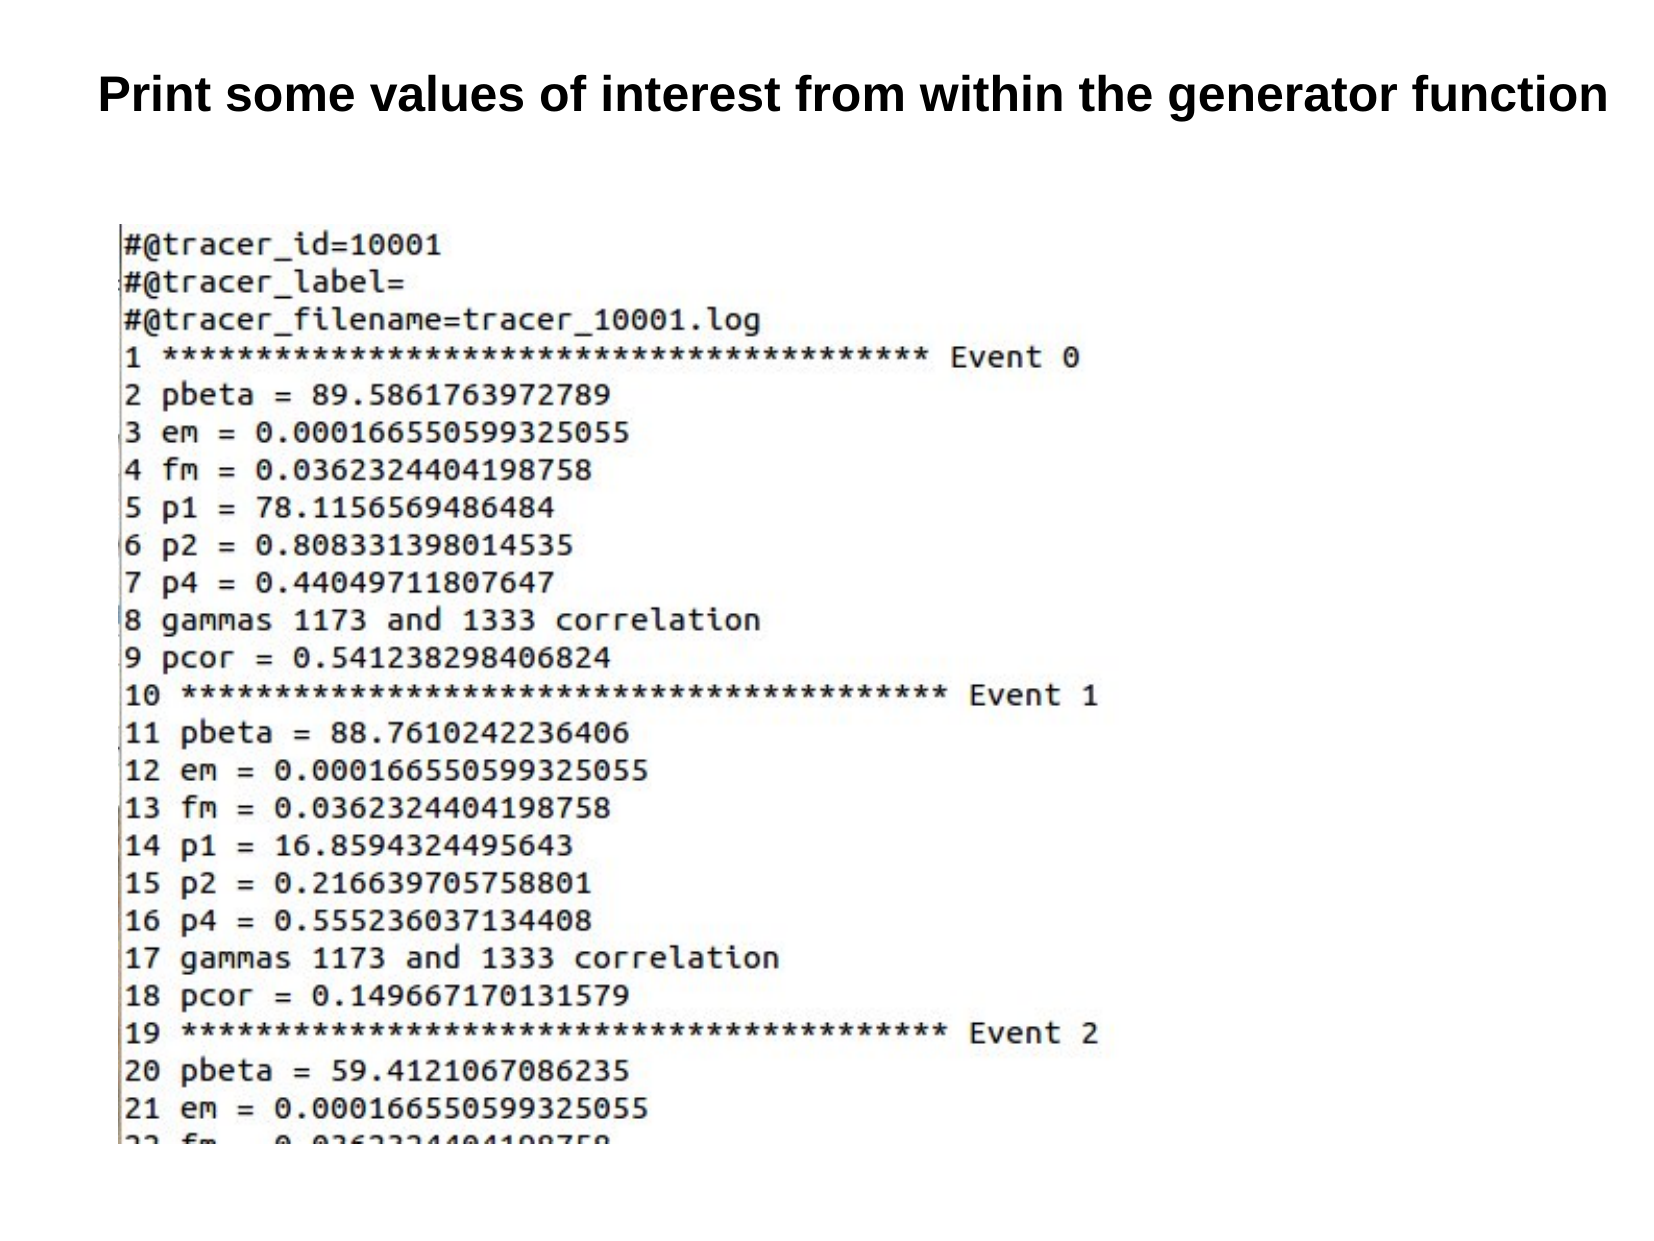

Print some values of interest from within the generator function